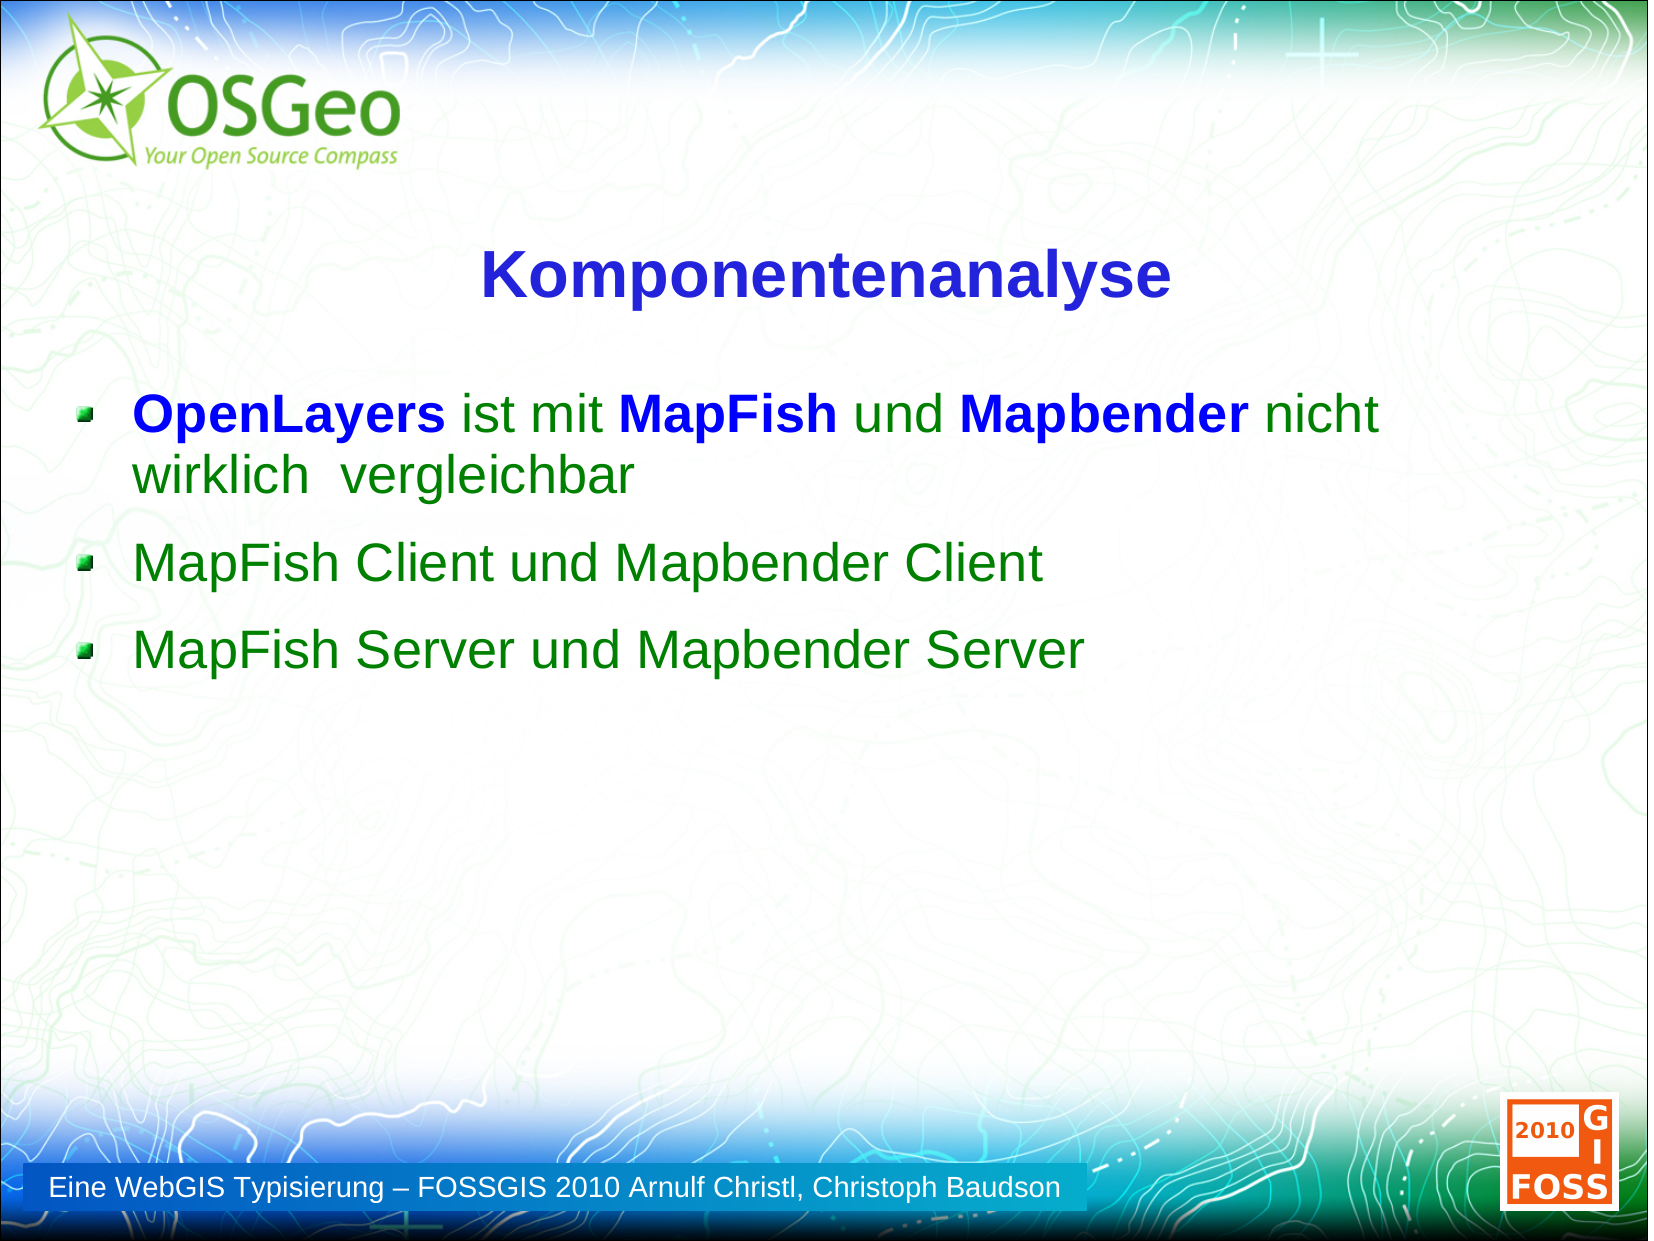

# Komponentenanalyse
OpenLayers ist mit MapFish und Mapbender nicht wirklich vergleichbar
MapFish Client und Mapbender Client
MapFish Server und Mapbender Server